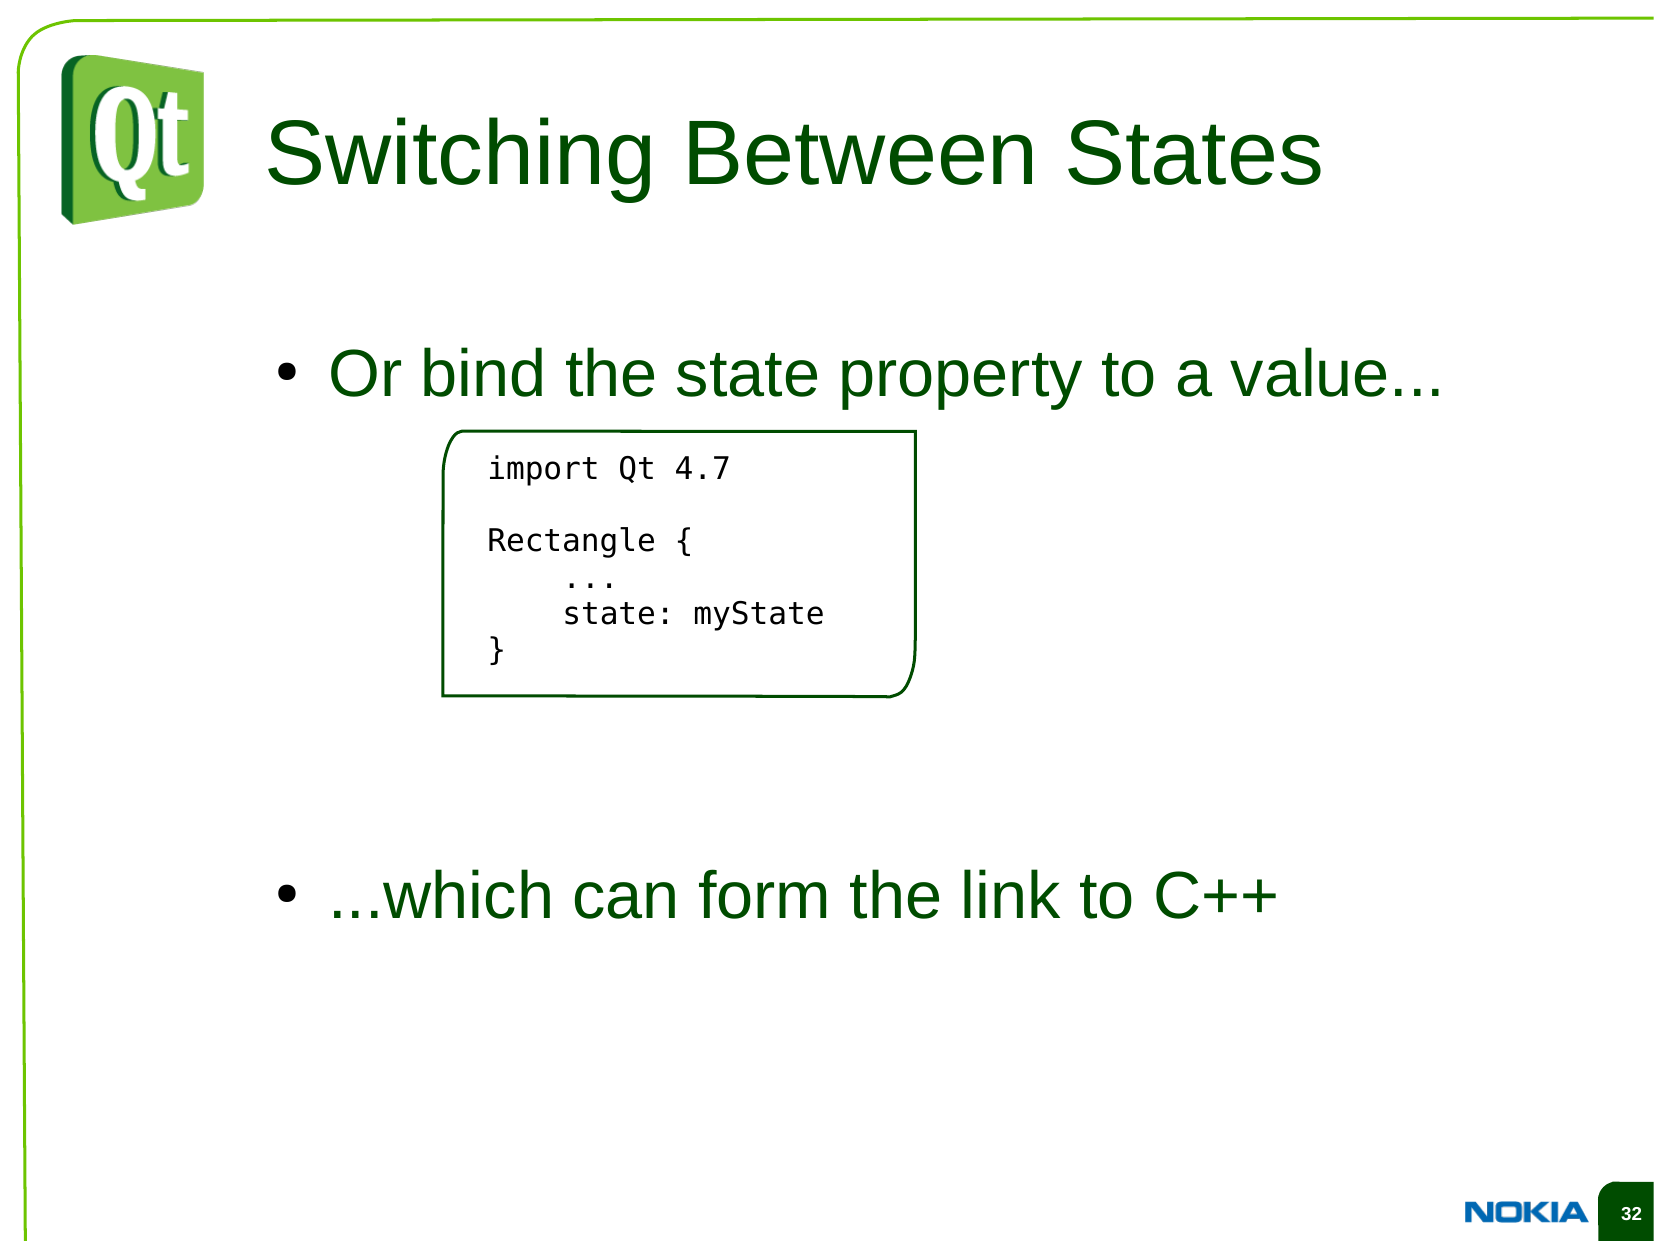

# Switching Between States
Or bind the state property to a value...
...which can form the link to C++
import Qt 4.7
Rectangle {
 ...
 state: myState
}